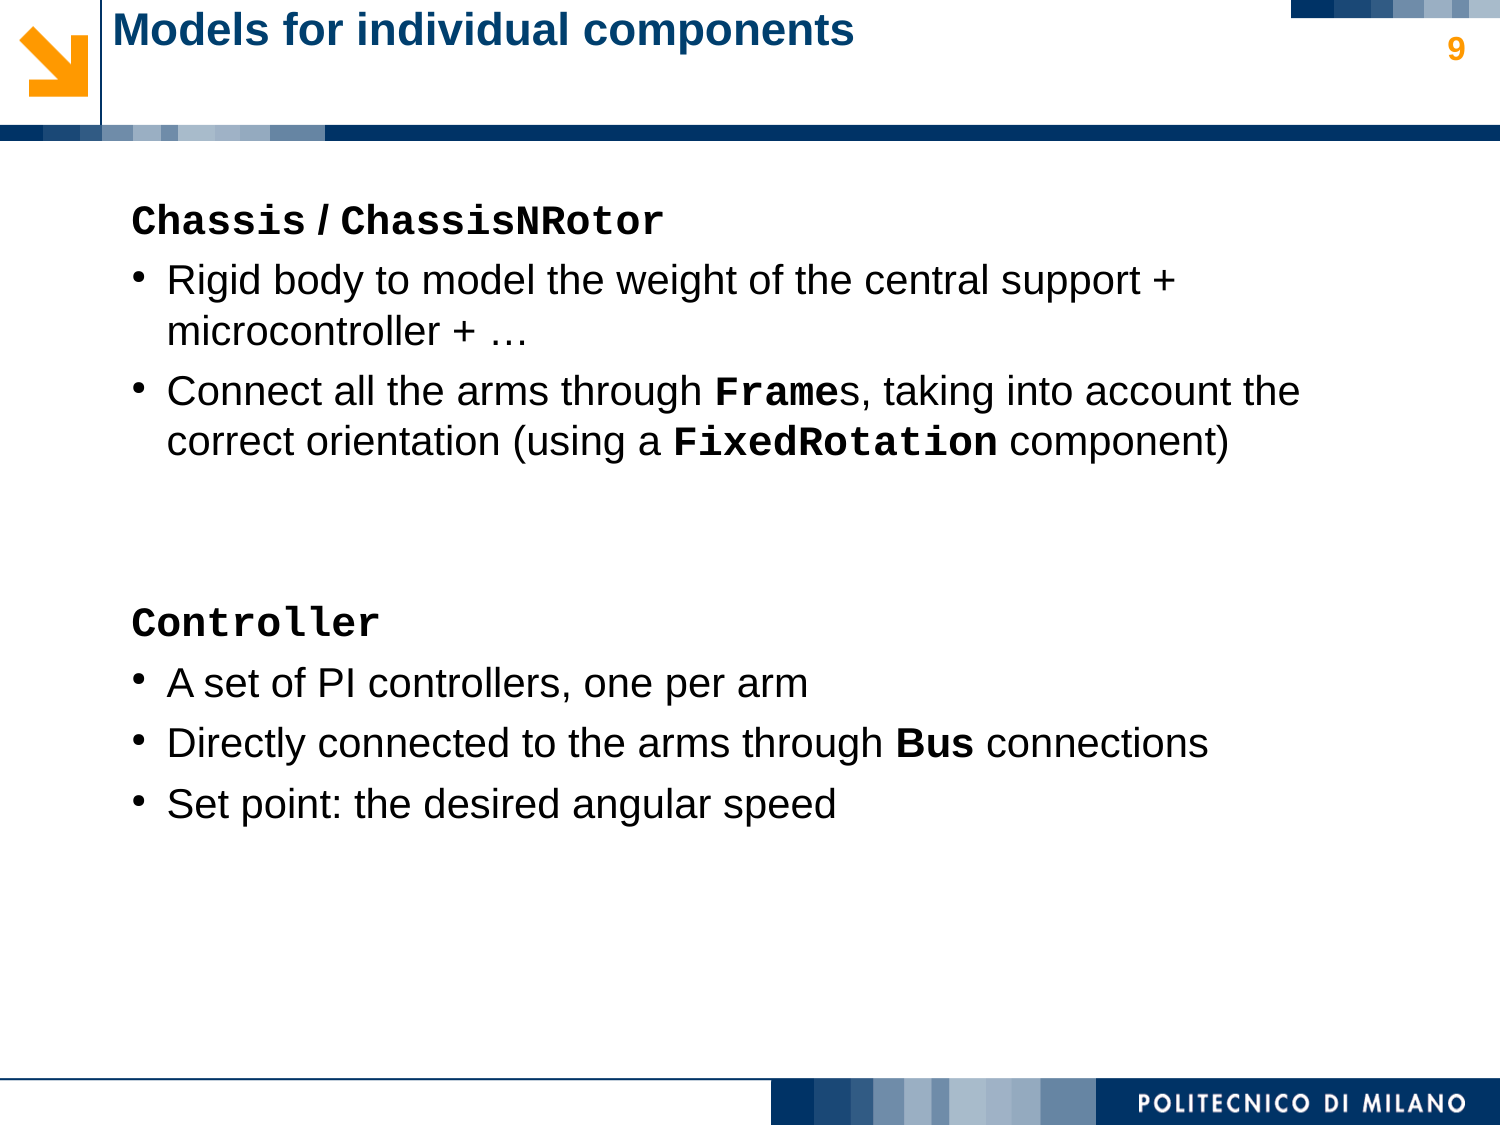

# Models for individual components
Chassis / ChassisNRotor
Rigid body to model the weight of the central support + microcontroller + …
Connect all the arms through Frames, taking into account the correct orientation (using a FixedRotation component)
Controller
A set of PI controllers, one per arm
Directly connected to the arms through Bus connections
Set point: the desired angular speed